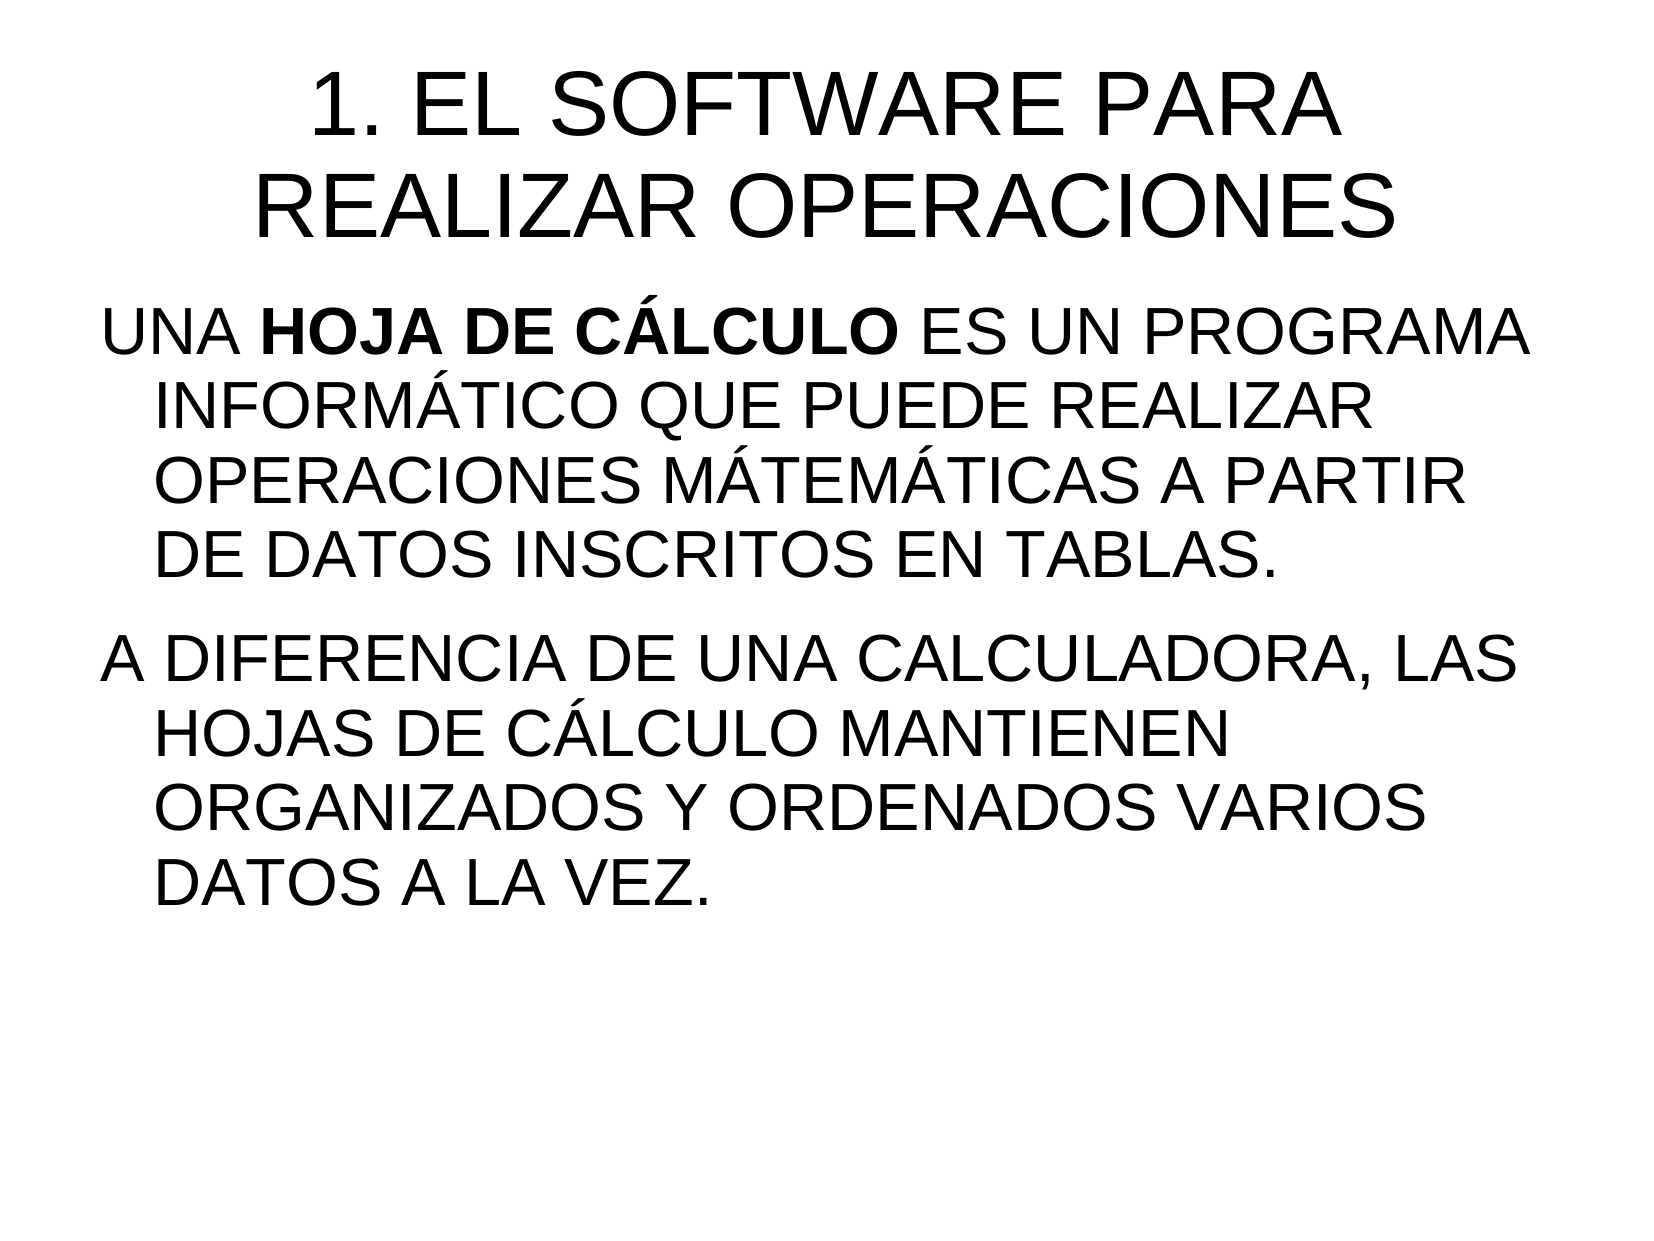

# 1. EL SOFTWARE PARA REALIZAR OPERACIONES
UNA HOJA DE CÁLCULO ES UN PROGRAMA INFORMÁTICO QUE PUEDE REALIZAR OPERACIONES MÁTEMÁTICAS A PARTIR DE DATOS INSCRITOS EN TABLAS.
A DIFERENCIA DE UNA CALCULADORA, LAS HOJAS DE CÁLCULO MANTIENEN ORGANIZADOS Y ORDENADOS VARIOS DATOS A LA VEZ.